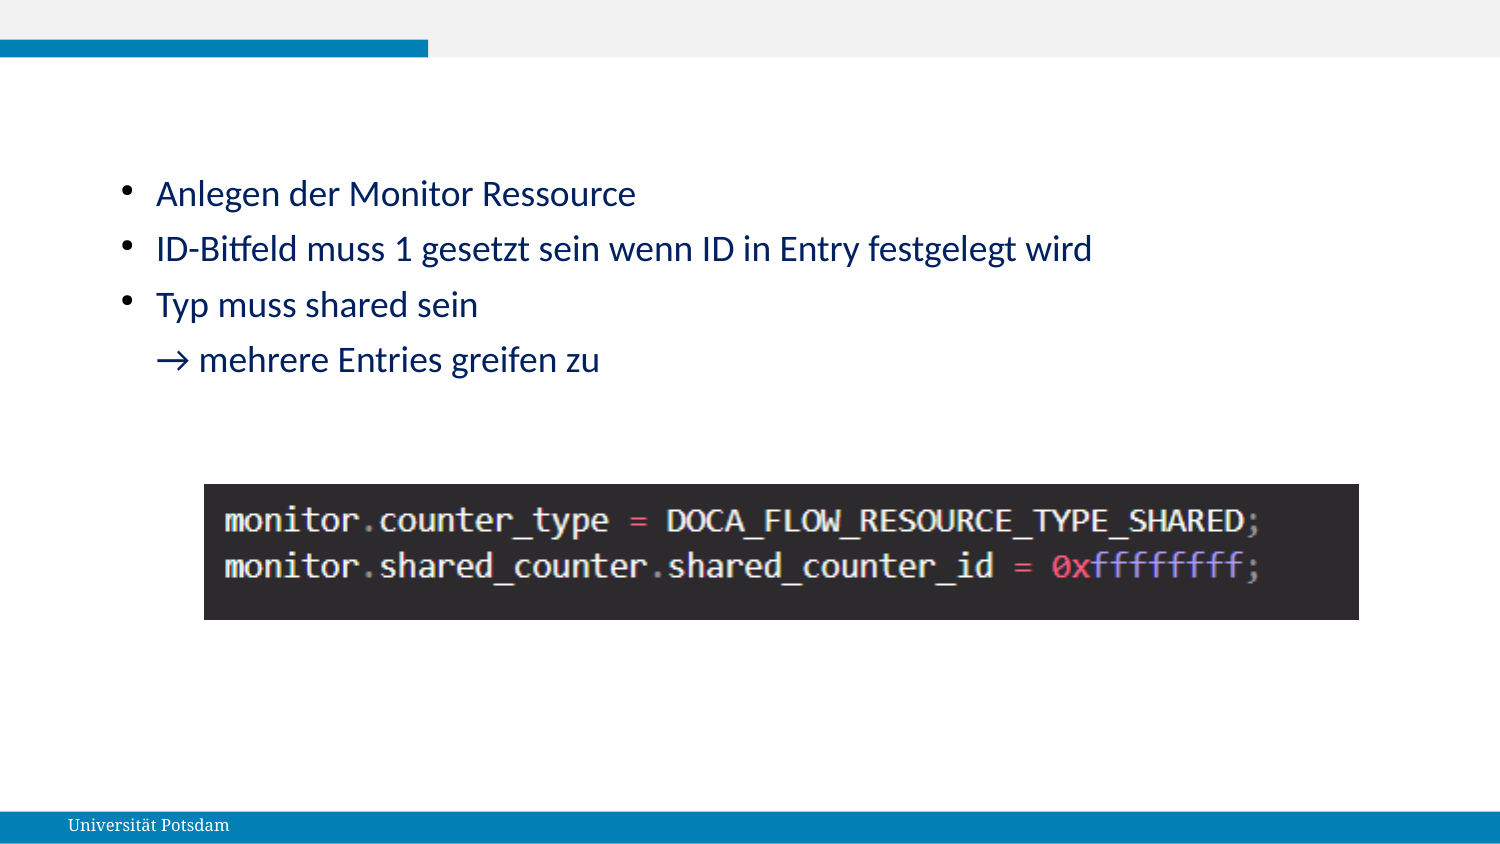

Anlegen der Monitor Ressource
ID-Bitfeld muss 1 gesetzt sein wenn ID in Entry festgelegt wird
Typ muss shared sein
→ mehrere Entries greifen zu